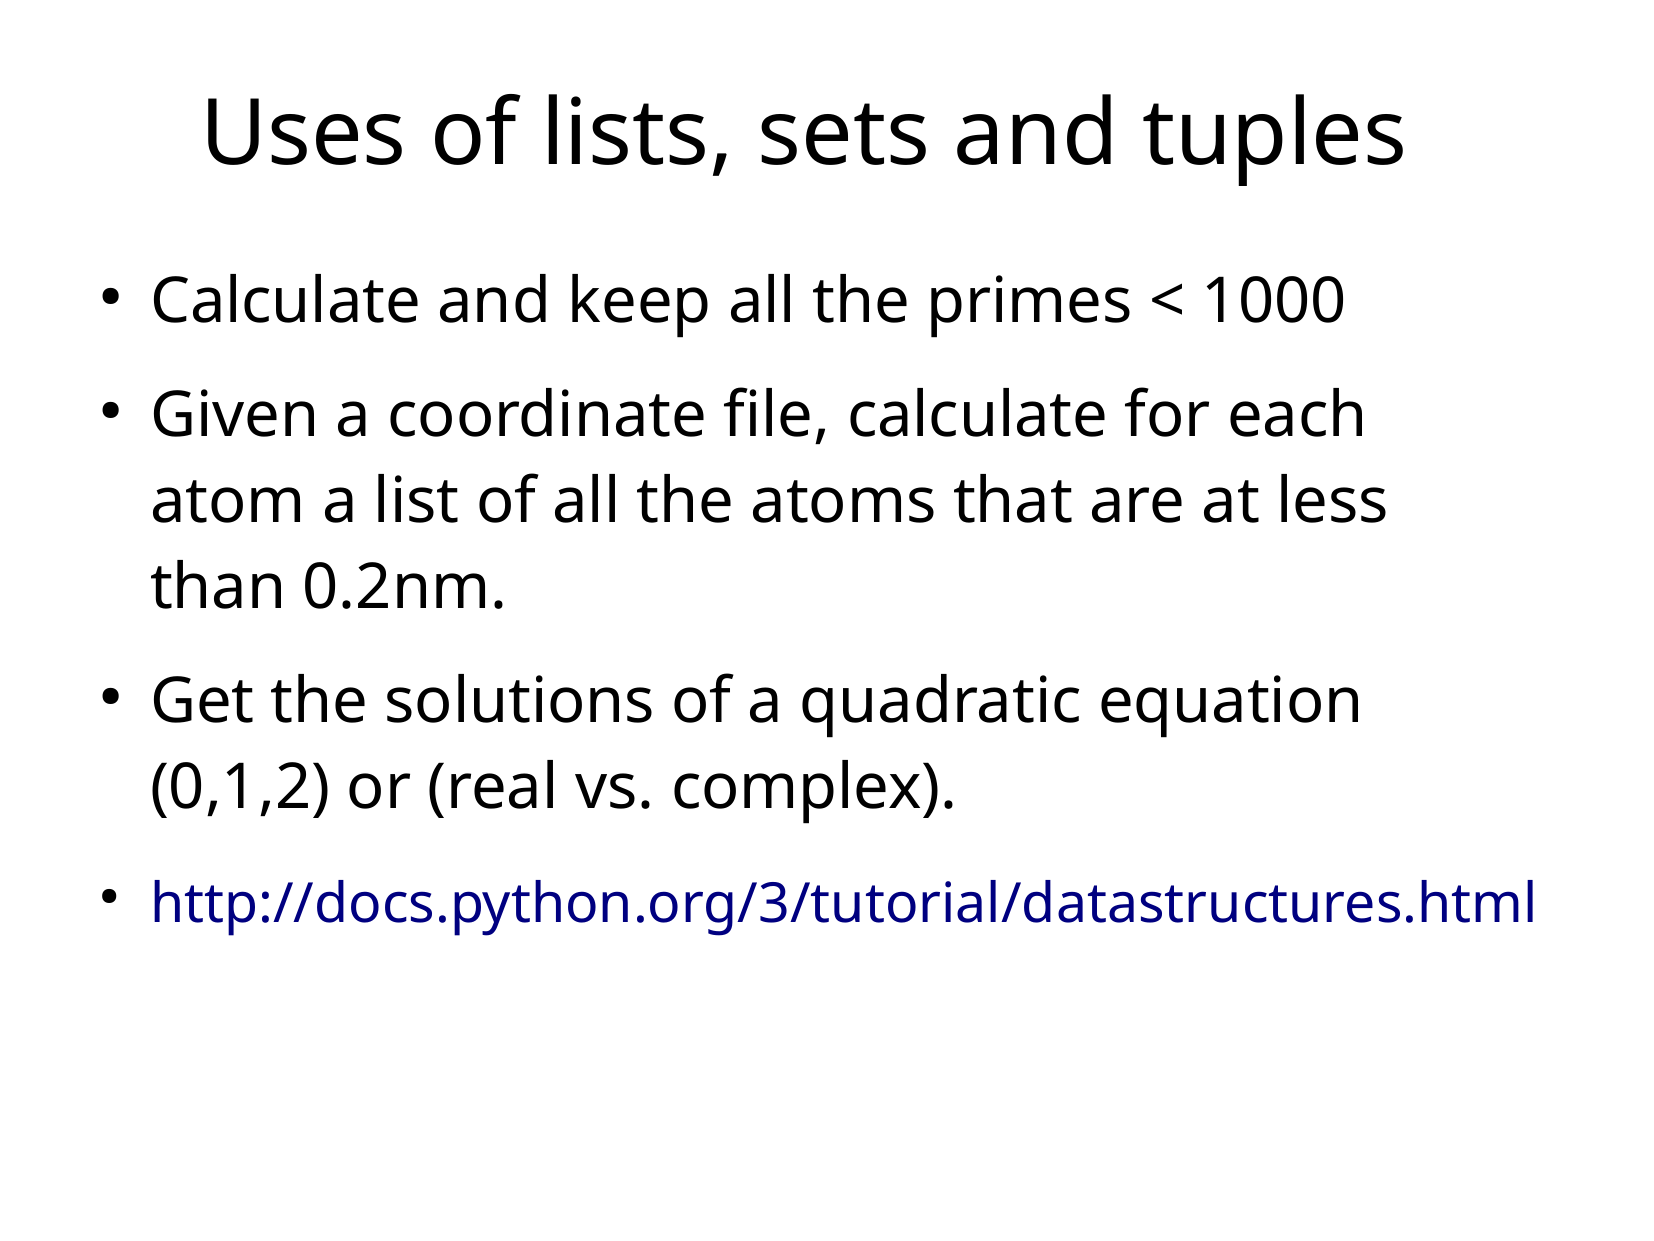

# Uses of lists, sets and tuples
Calculate and keep all the primes < 1000
Given a coordinate file, calculate for each atom a list of all the atoms that are at less than 0.2nm.
Get the solutions of a quadratic equation (0,1,2) or (real vs. complex).
http://docs.python.org/3/tutorial/datastructures.html